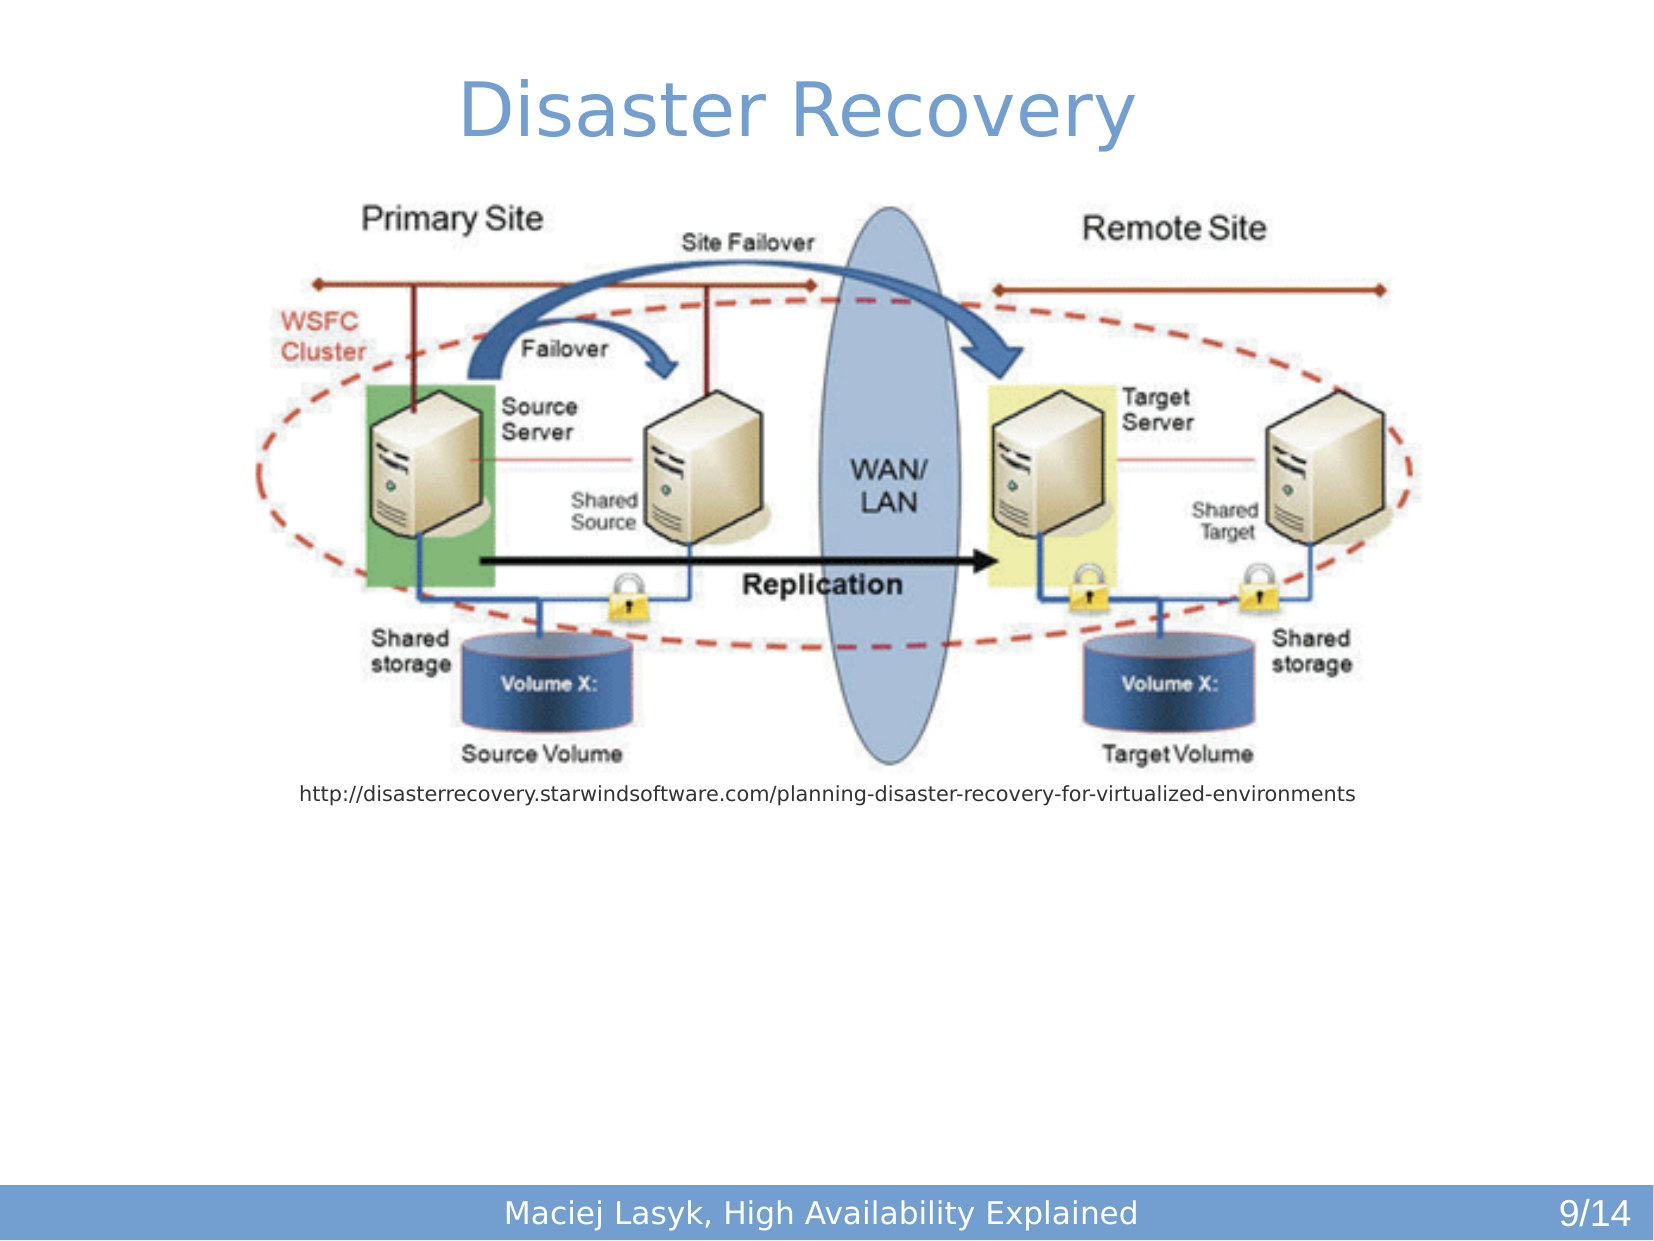

Disaster Recovery
http://disasterrecovery.starwindsoftware.com/planning-disaster-recovery-for-virtualized-environments
 9/14
Maciej Lasyk, High Availability Explained